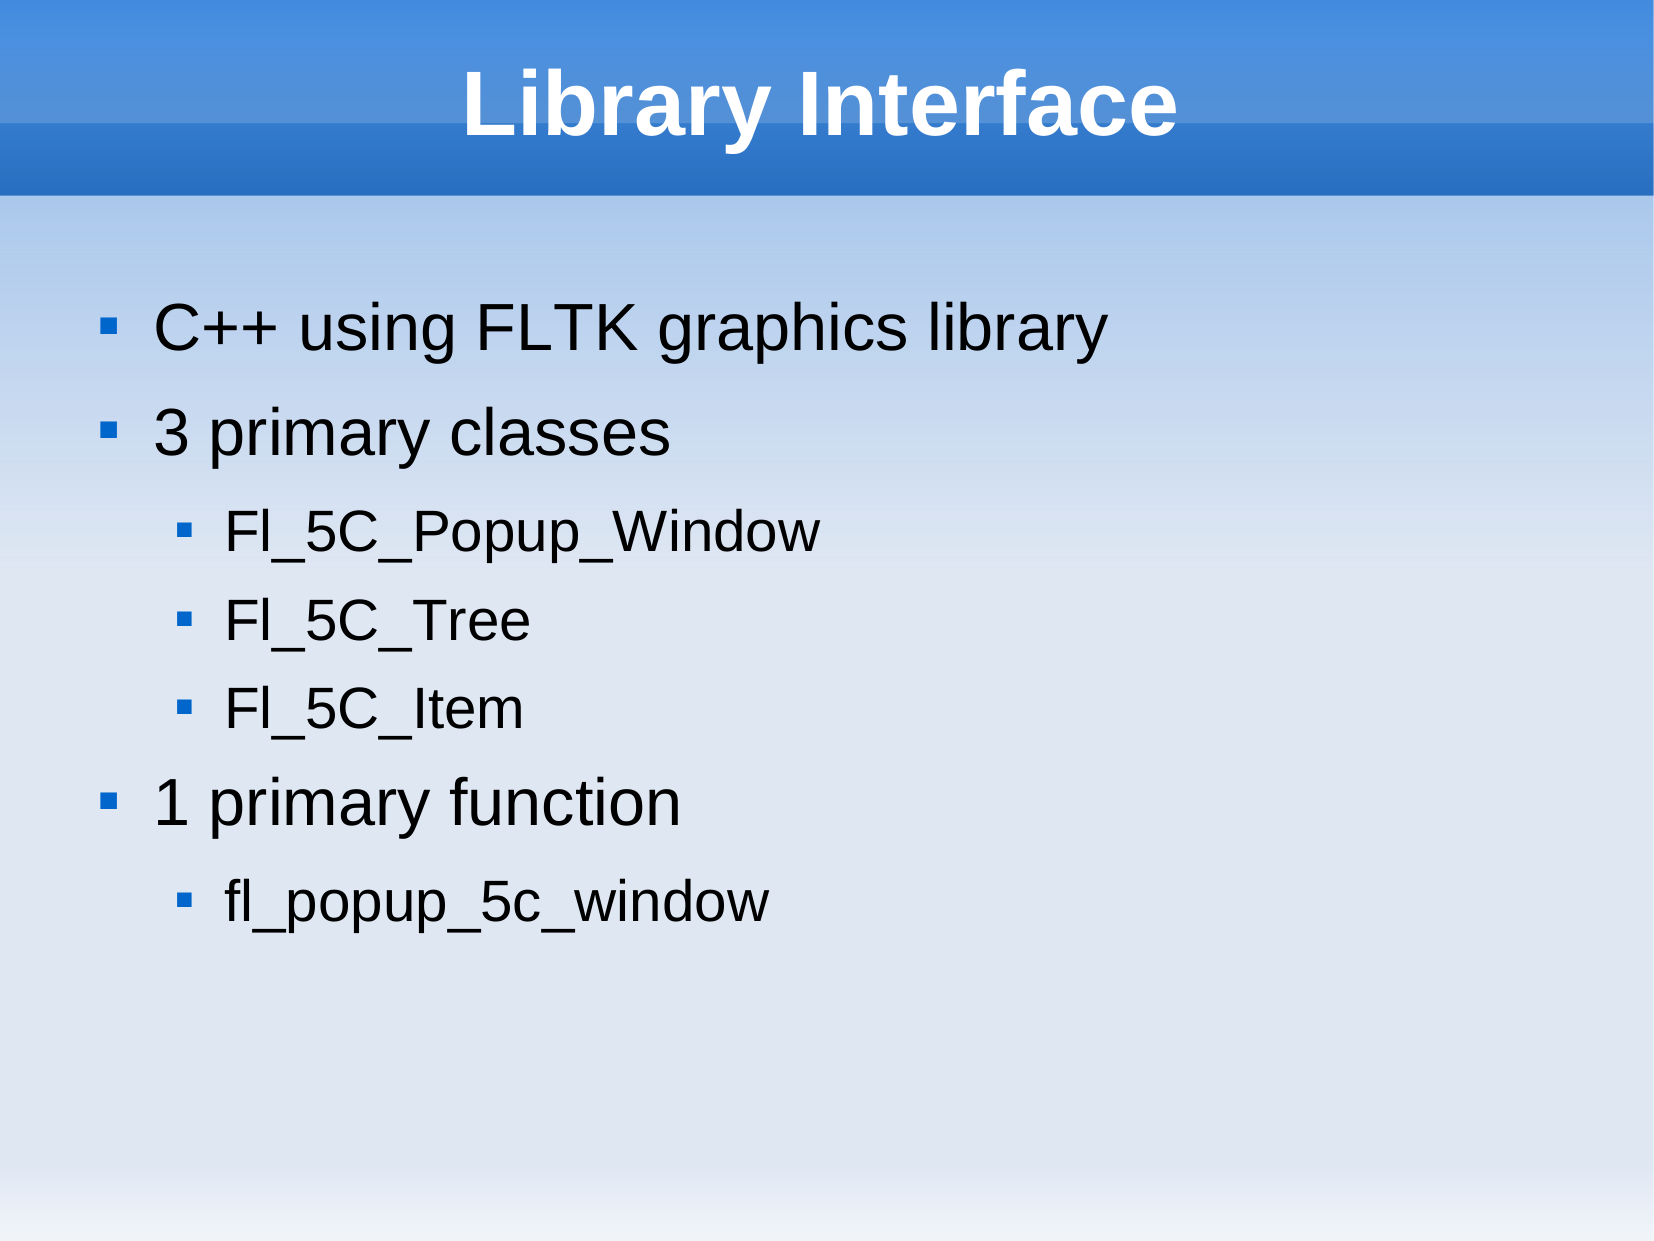

# Library Interface
C++ using FLTK graphics library
3 primary classes
Fl_5C_Popup_Window
Fl_5C_Tree
Fl_5C_Item
1 primary function
fl_popup_5c_window